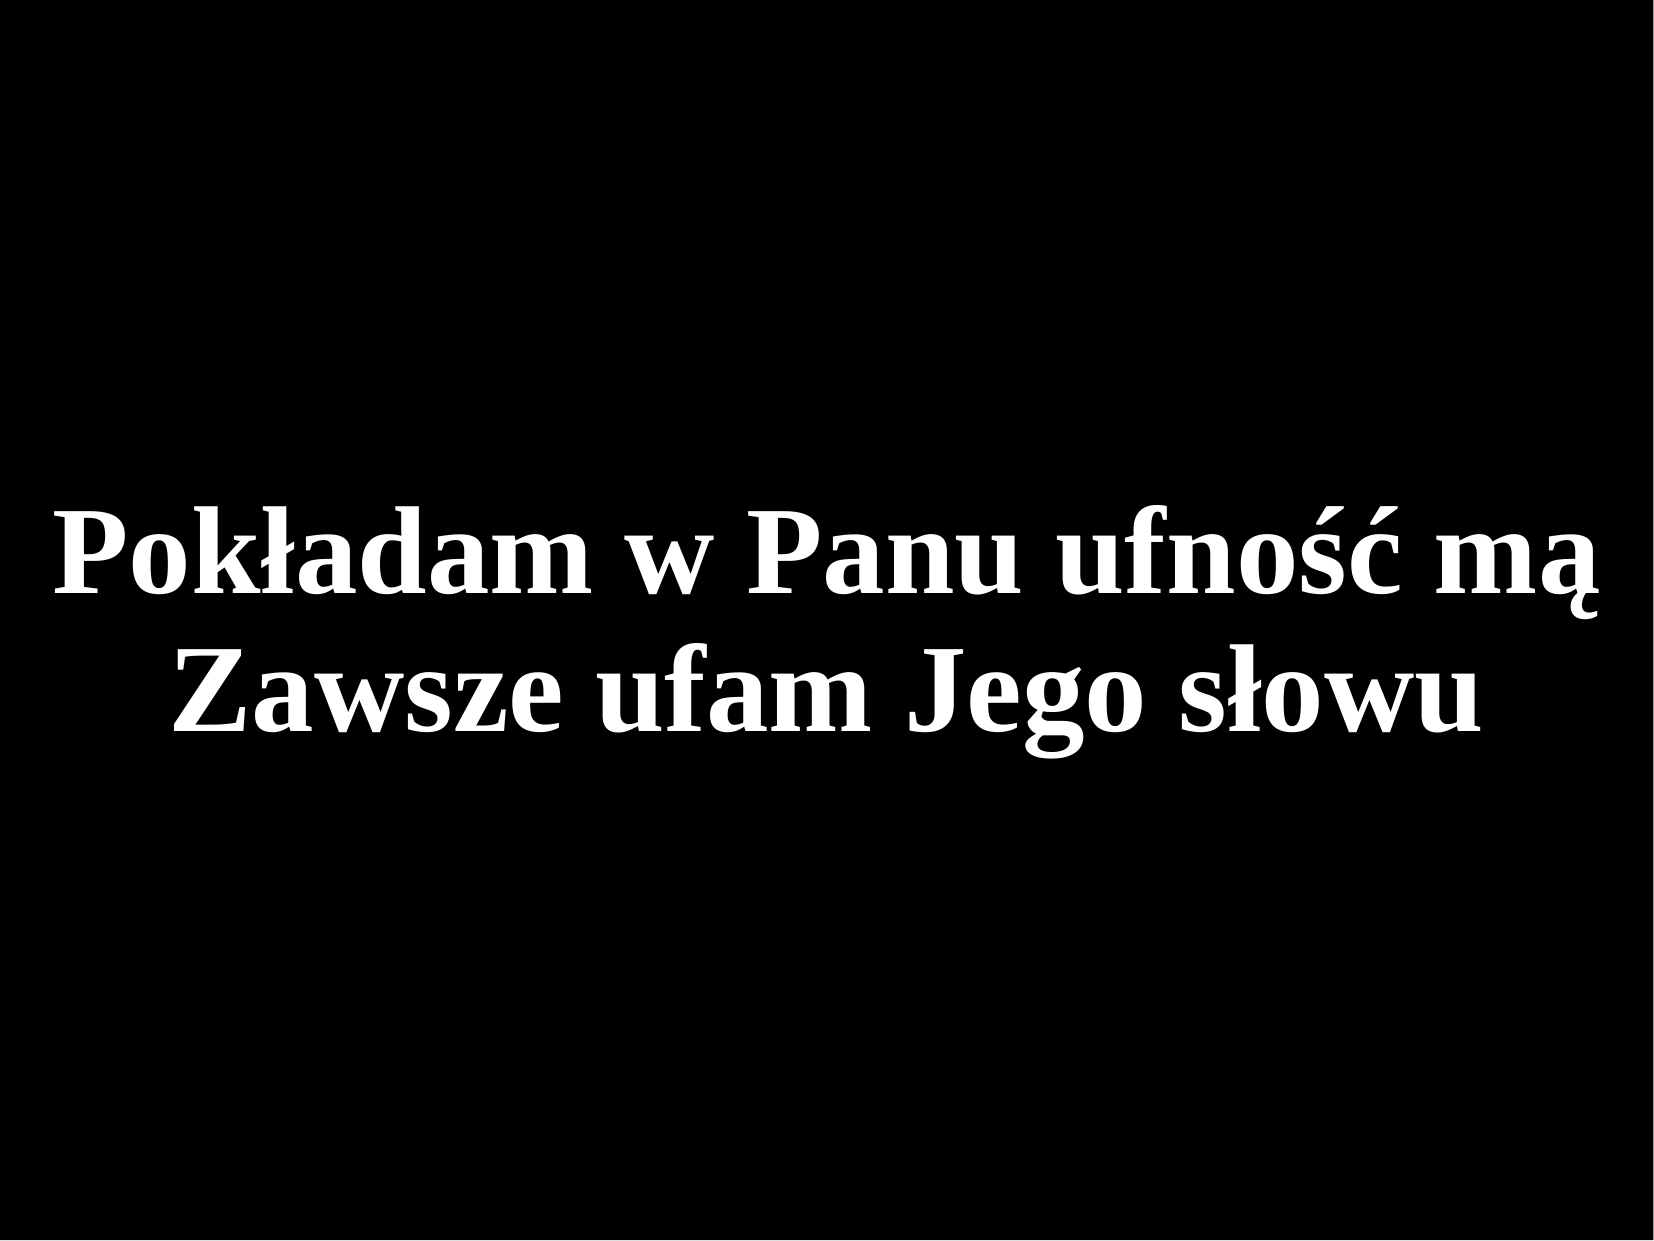

# Pokładam w Panu ufność mą Zawsze ufam Jego słowu